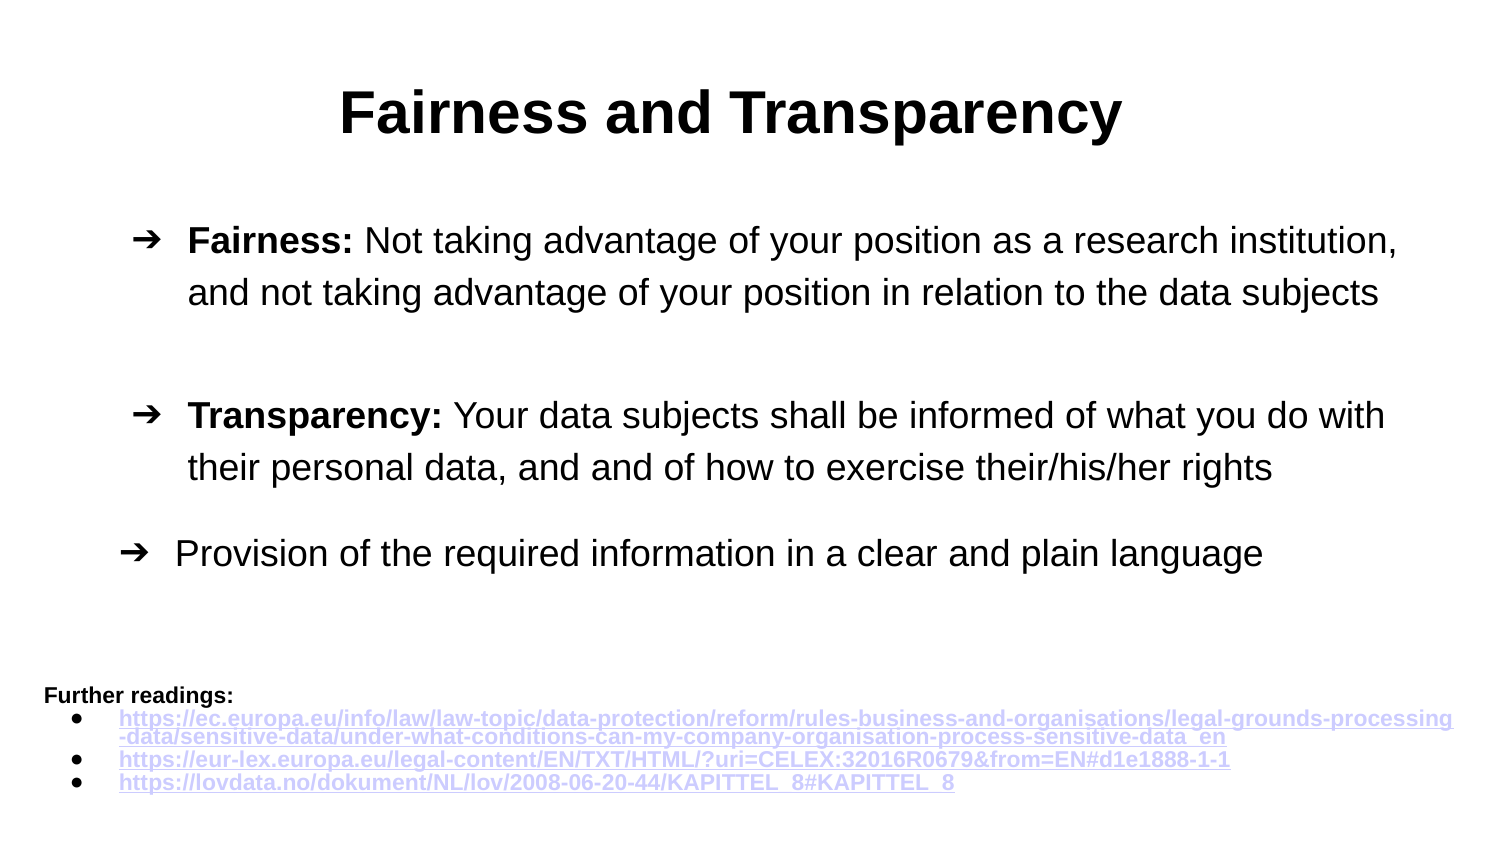

Fairness and Transparency
Fairness: Not taking advantage of your position as a research institution, and not taking advantage of your position in relation to the data subjects
Transparency: Your data subjects shall be informed of what you do with their personal data, and and of how to exercise their/his/her rights
Provision of the required information in a clear and plain language
Further readings:
https://ec.europa.eu/info/law/law-topic/data-protection/reform/rules-business-and-organisations/legal-grounds-processing-data/sensitive-data/under-what-conditions-can-my-company-organisation-process-sensitive-data_en
https://eur-lex.europa.eu/legal-content/EN/TXT/HTML/?uri=CELEX:32016R0679&from=EN#d1e1888-1-1
https://lovdata.no/dokument/NL/lov/2008-06-20-44/KAPITTEL_8#KAPITTEL_8